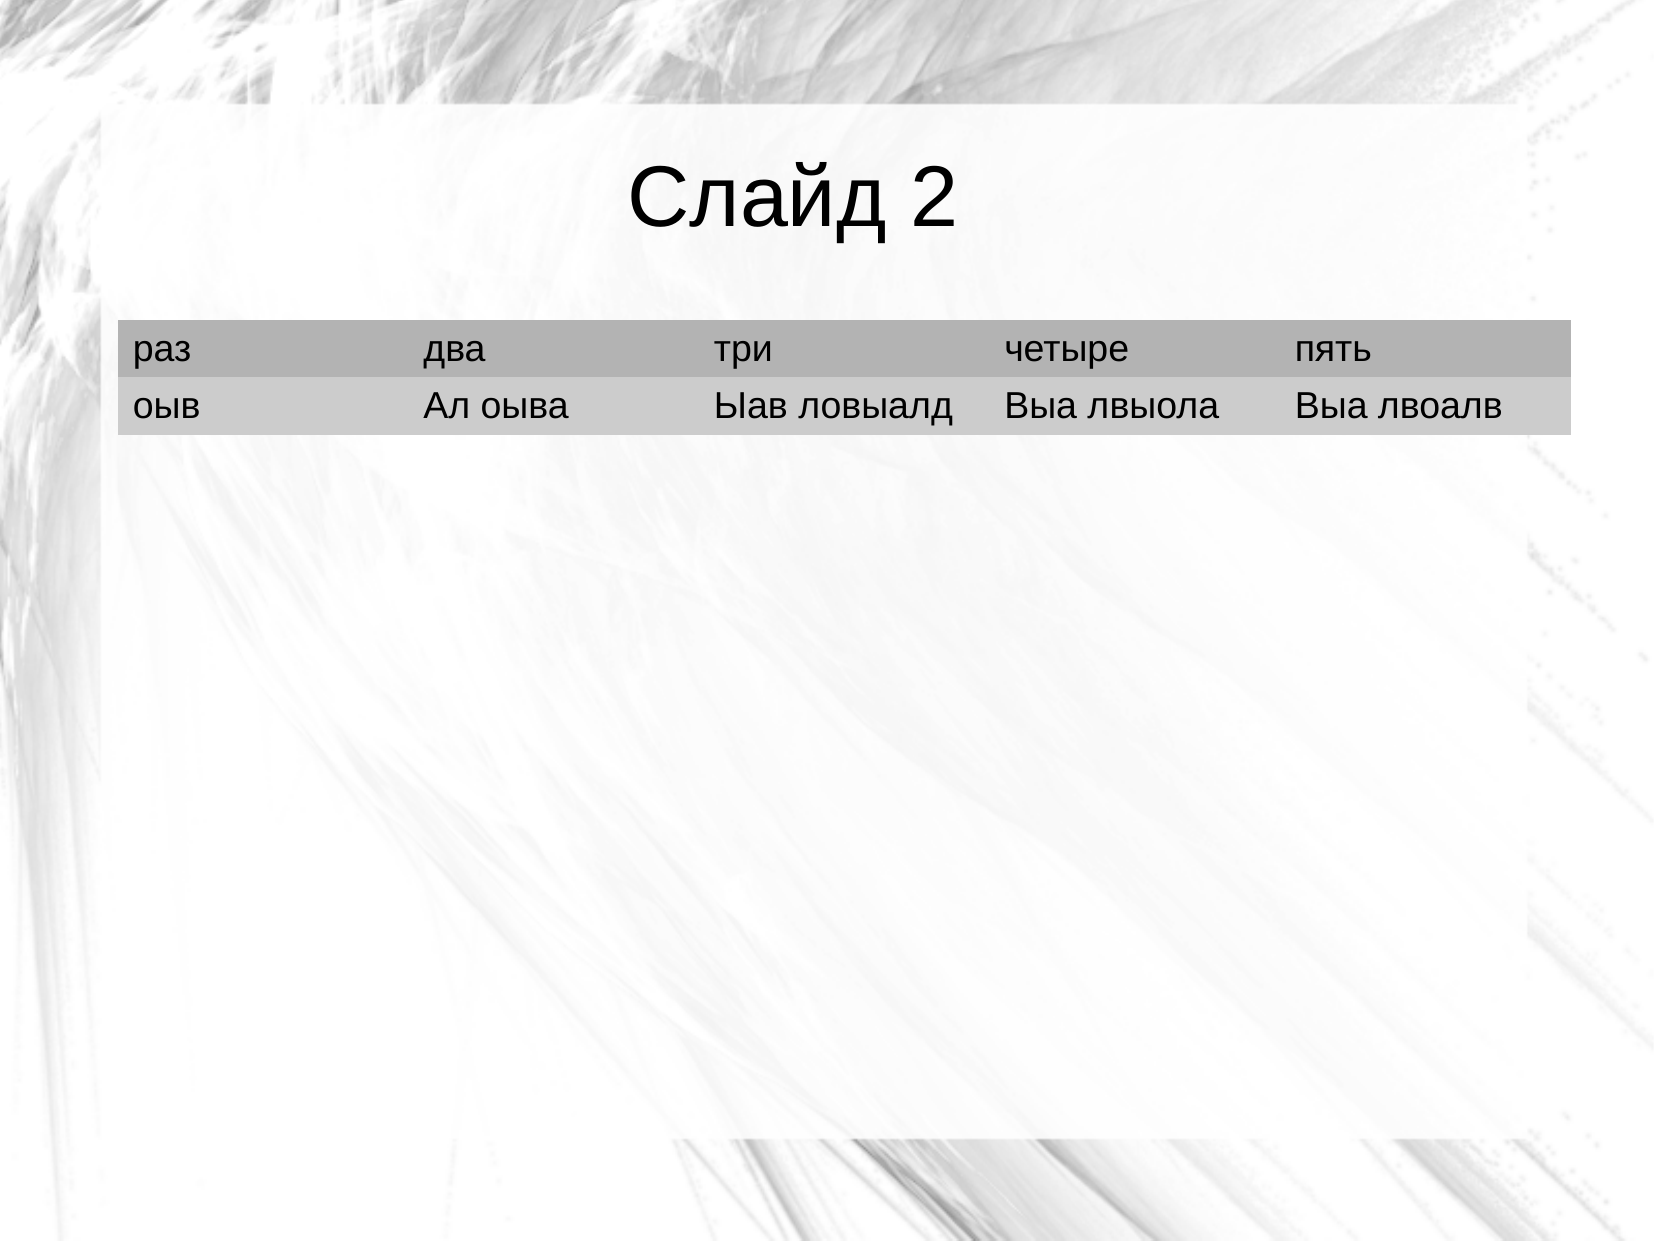

# Слайд 2
| раз | два | три | четыре | пять |
| --- | --- | --- | --- | --- |
| оыв | Ал оыва | Ыав ловыалд | Выа лвыола | Выа лвоалв |